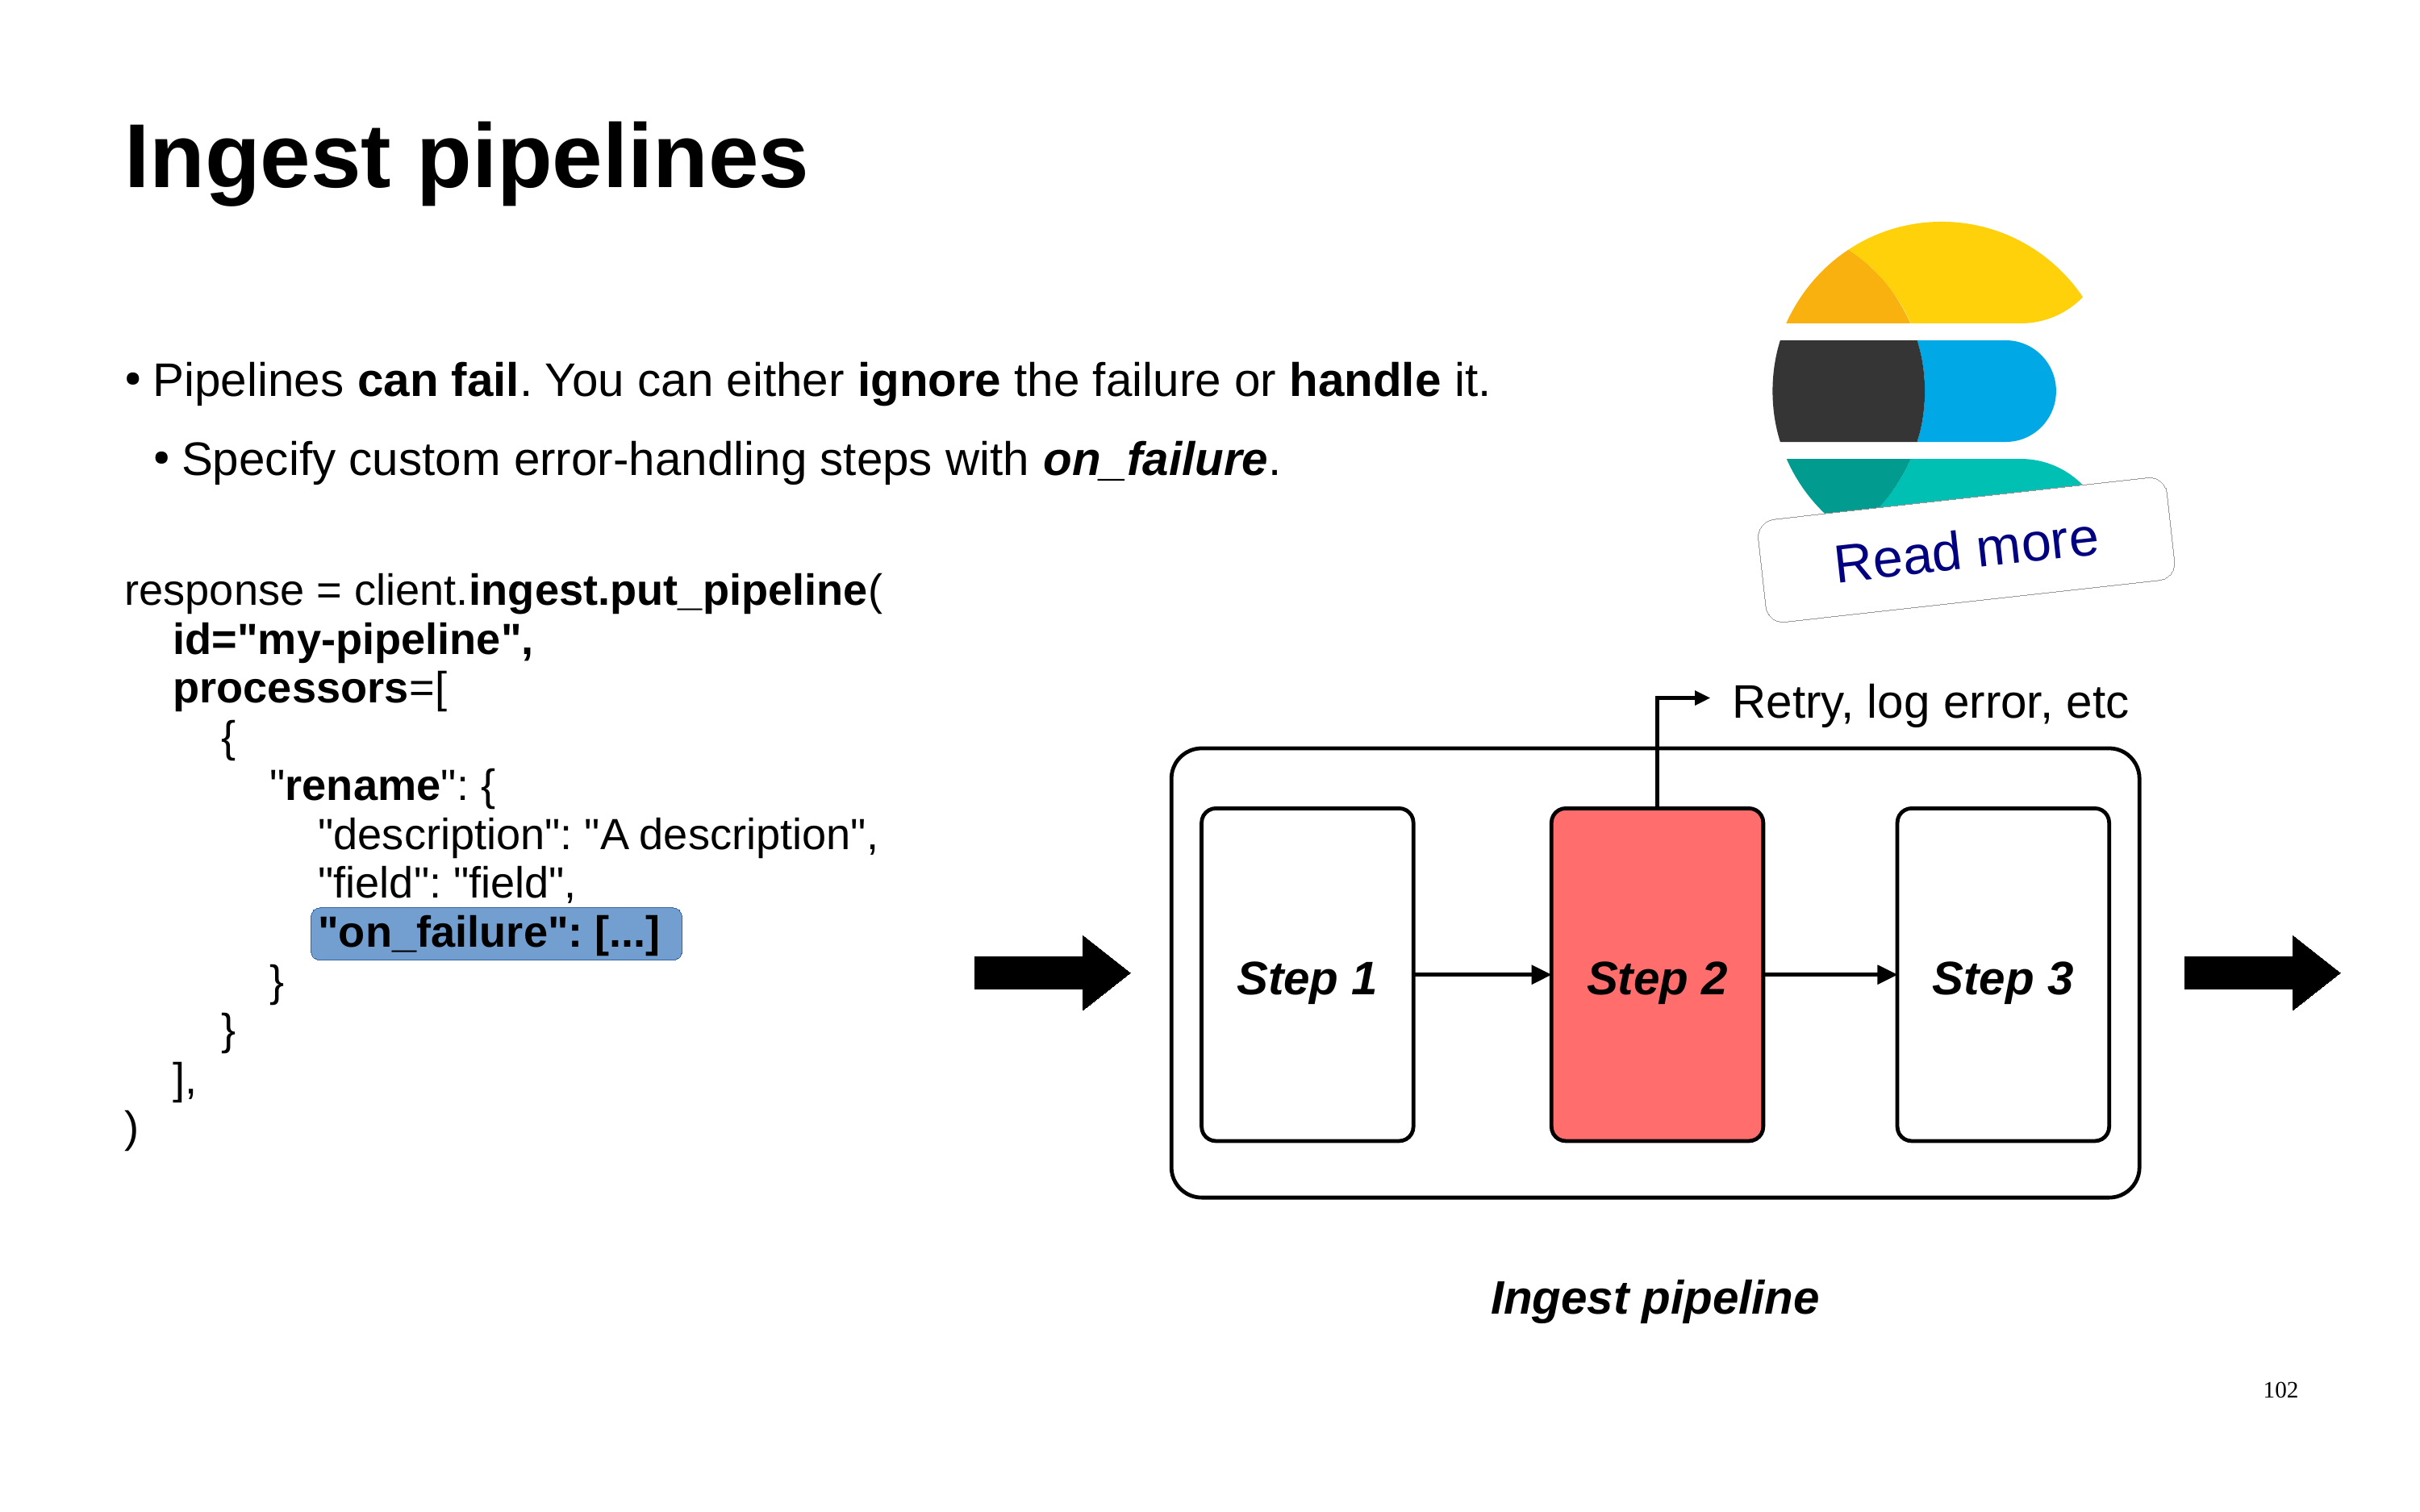

Ingest pipelines
Pipelines can fail. You can either ignore the failure or handle it.
Specify custom error-handling steps with on_failure.
Read more
response = client.ingest.put_pipeline(
 id="my-pipeline",
 processors=[
 {
 "rename": {
 "description": "A description",
 "field": "field",
 "on_failure": [...]
 }
 }
 ],
)
Retry, log error, etc
Step 1
Step 2
Step 3
Ingest pipeline
102